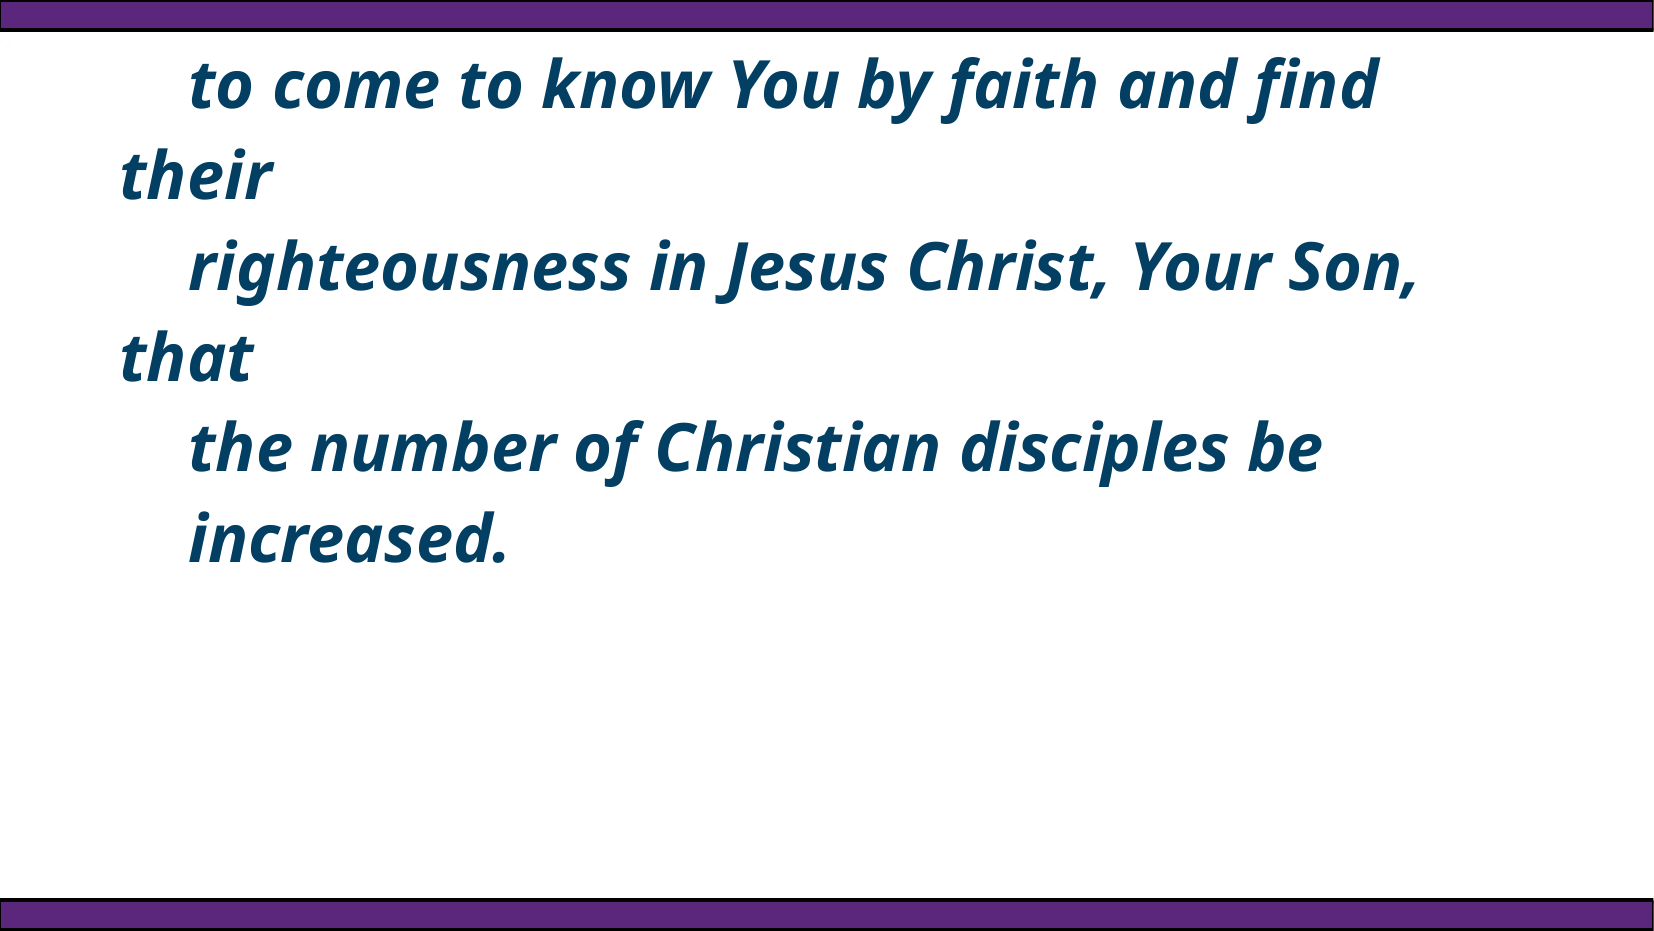

to come to know You by faith and find their
 righteousness in Jesus Christ, Your Son, that
 the number of Christian disciples be
 increased.